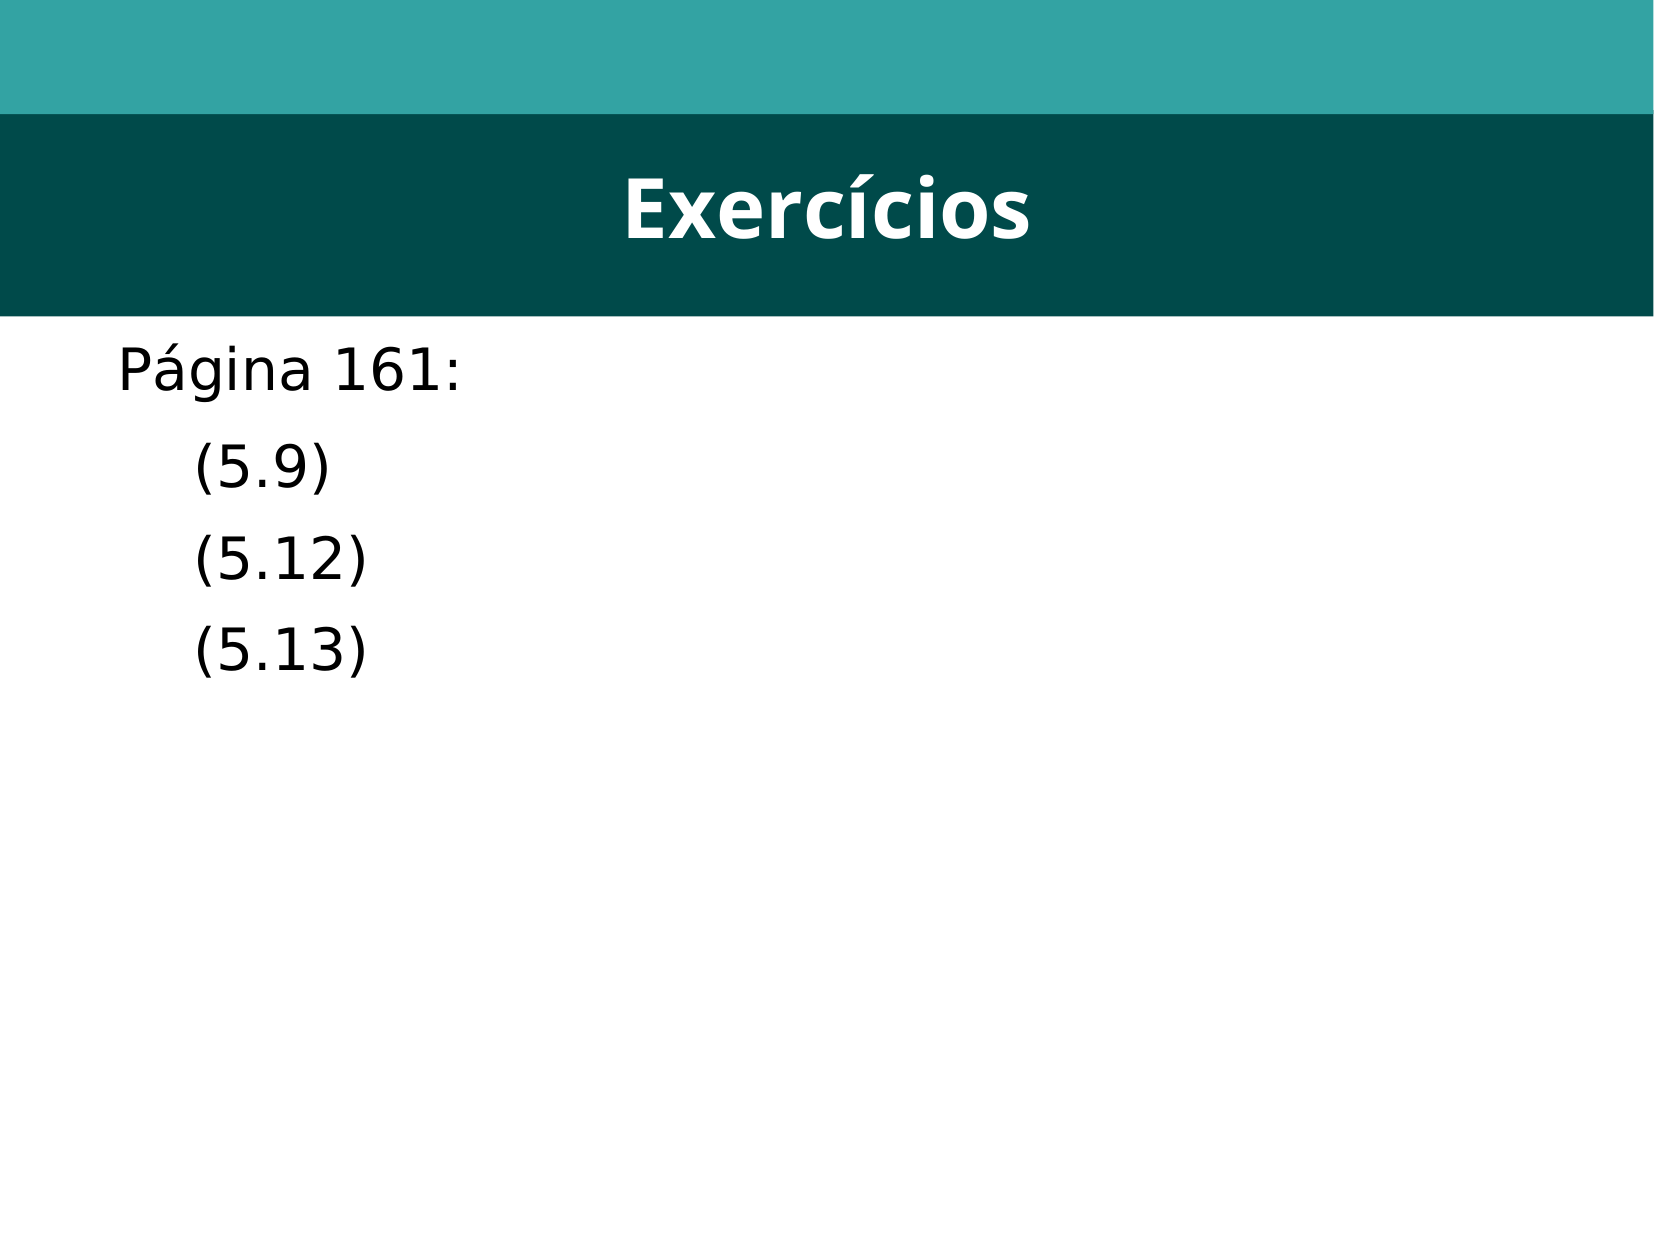

# Exercícios
Página 161:
(5.9)
(5.12)
(5.13)